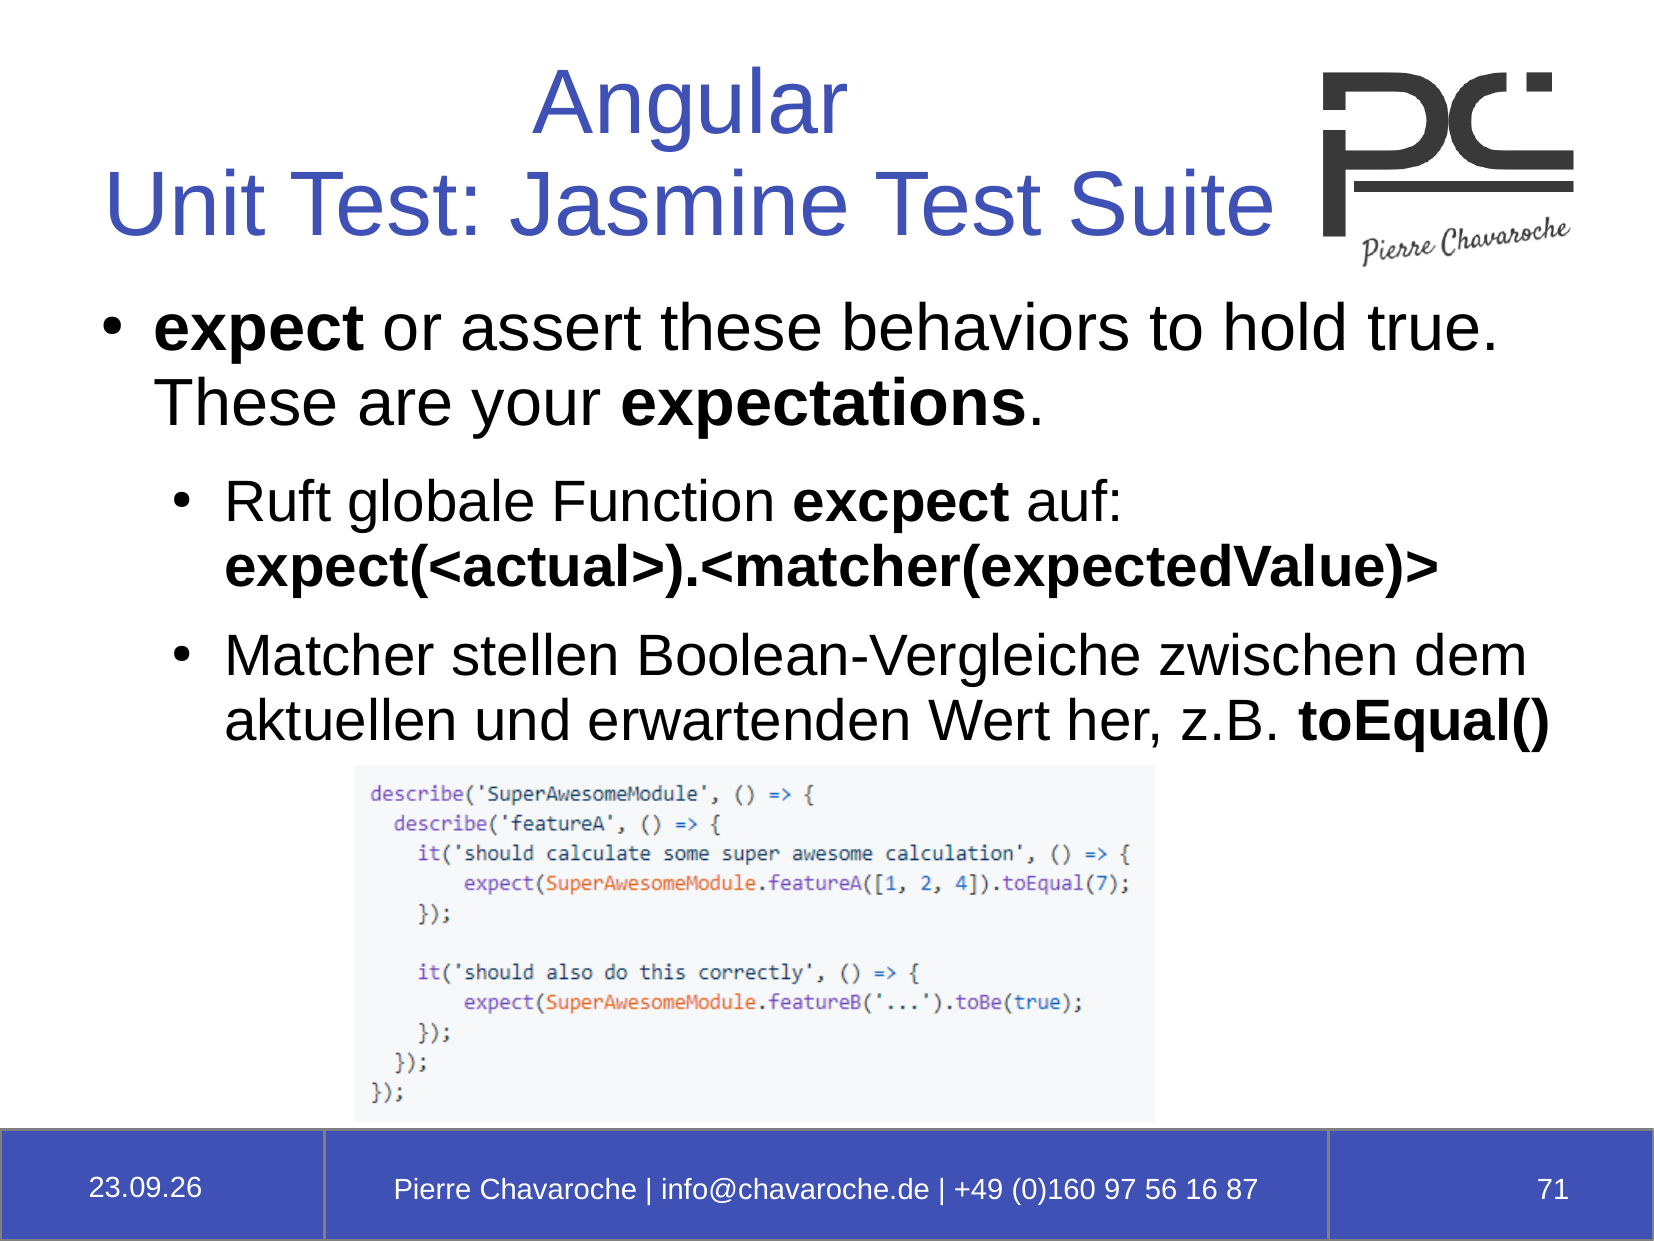

# Angular Unit Test: Jasmine Test Suite
expect or assert these behaviors to hold true. These are your expectations.
Ruft globale Function excpect auf: expect(<actual>).<matcher(expectedValue)>
Matcher stellen Boolean-Vergleiche zwischen dem aktuellen und erwartenden Wert her, z.B. toEqual()
Pierre Chavaroche | info@chavaroche.de | +49 (0)160 97 56 16 87
71